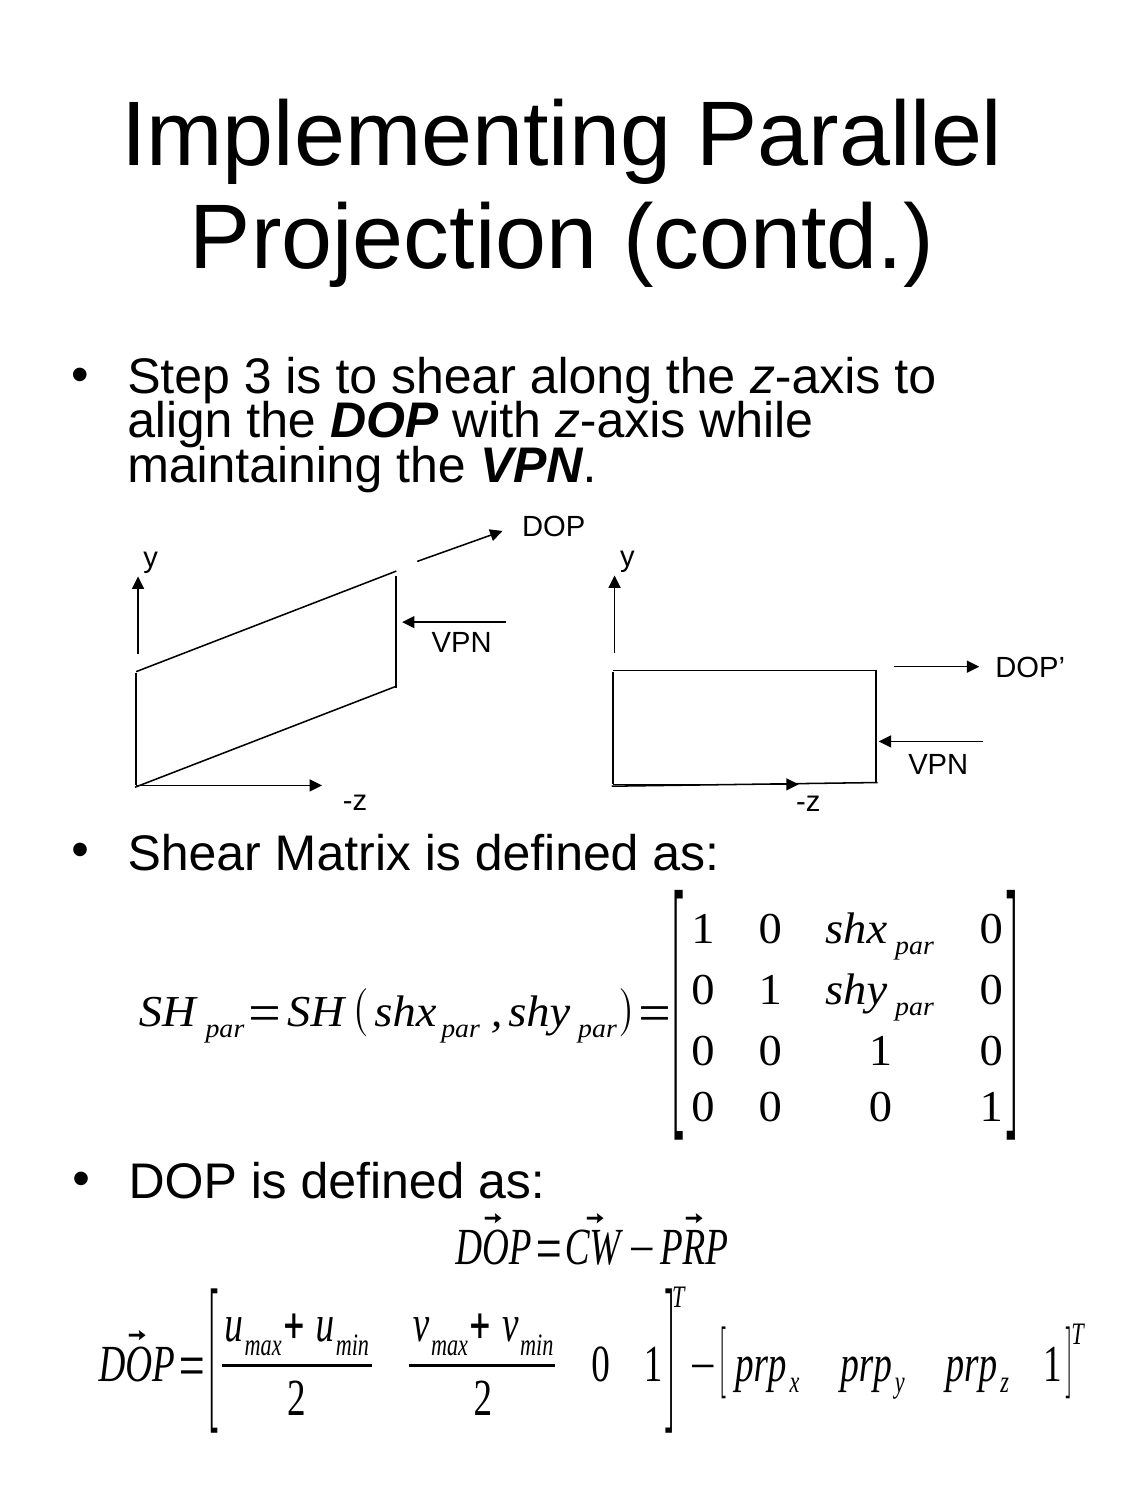

# Implementing Parallel Projection (contd.)
Step 3 is to shear along the z-axis to align the DOP with z-axis while maintaining the VPN.
DOP
y
y
VPN
DOP’
VPN
-z
-z
Shear Matrix is defined as:
DOP is defined as: